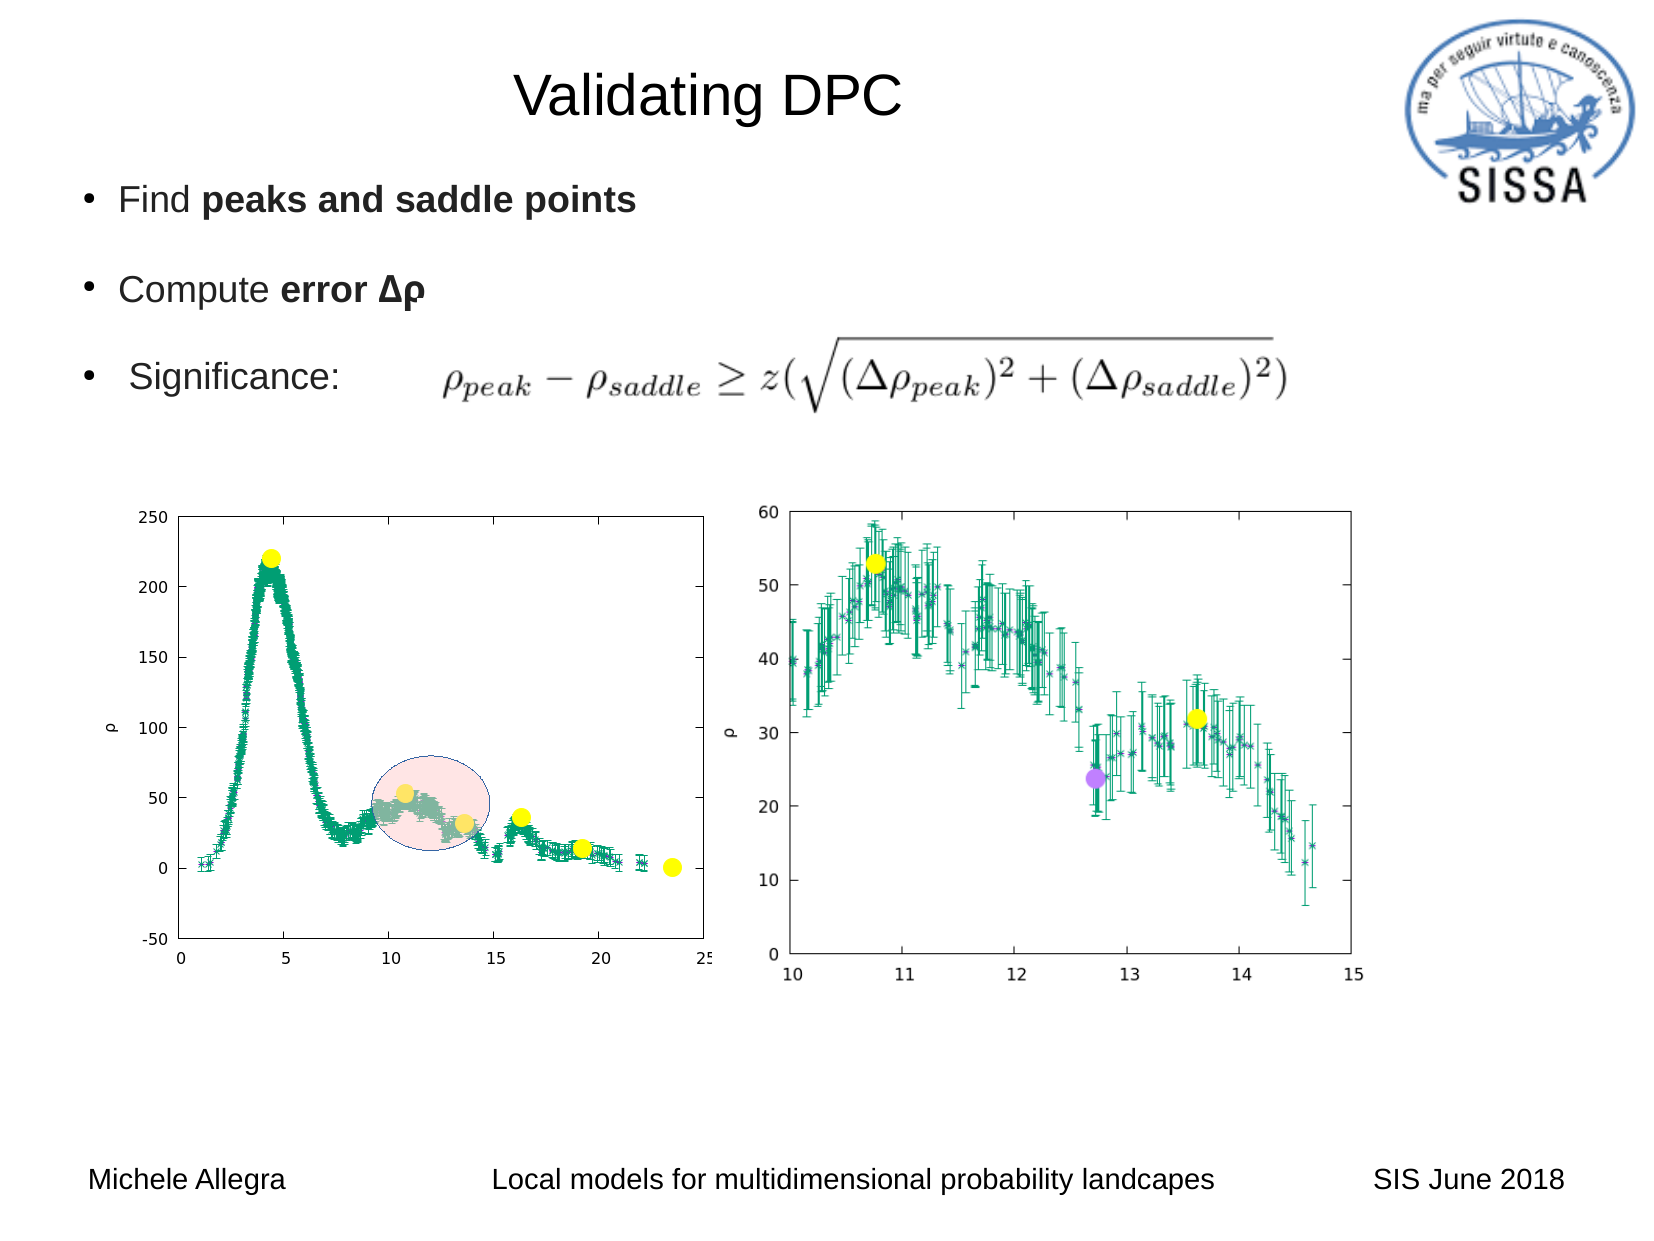

# Validating DPC
Find peaks and saddle points
Compute error Δρ
 Significance:
Michele Allegra Local models for multidimensional probability landcapes SIS June 2018